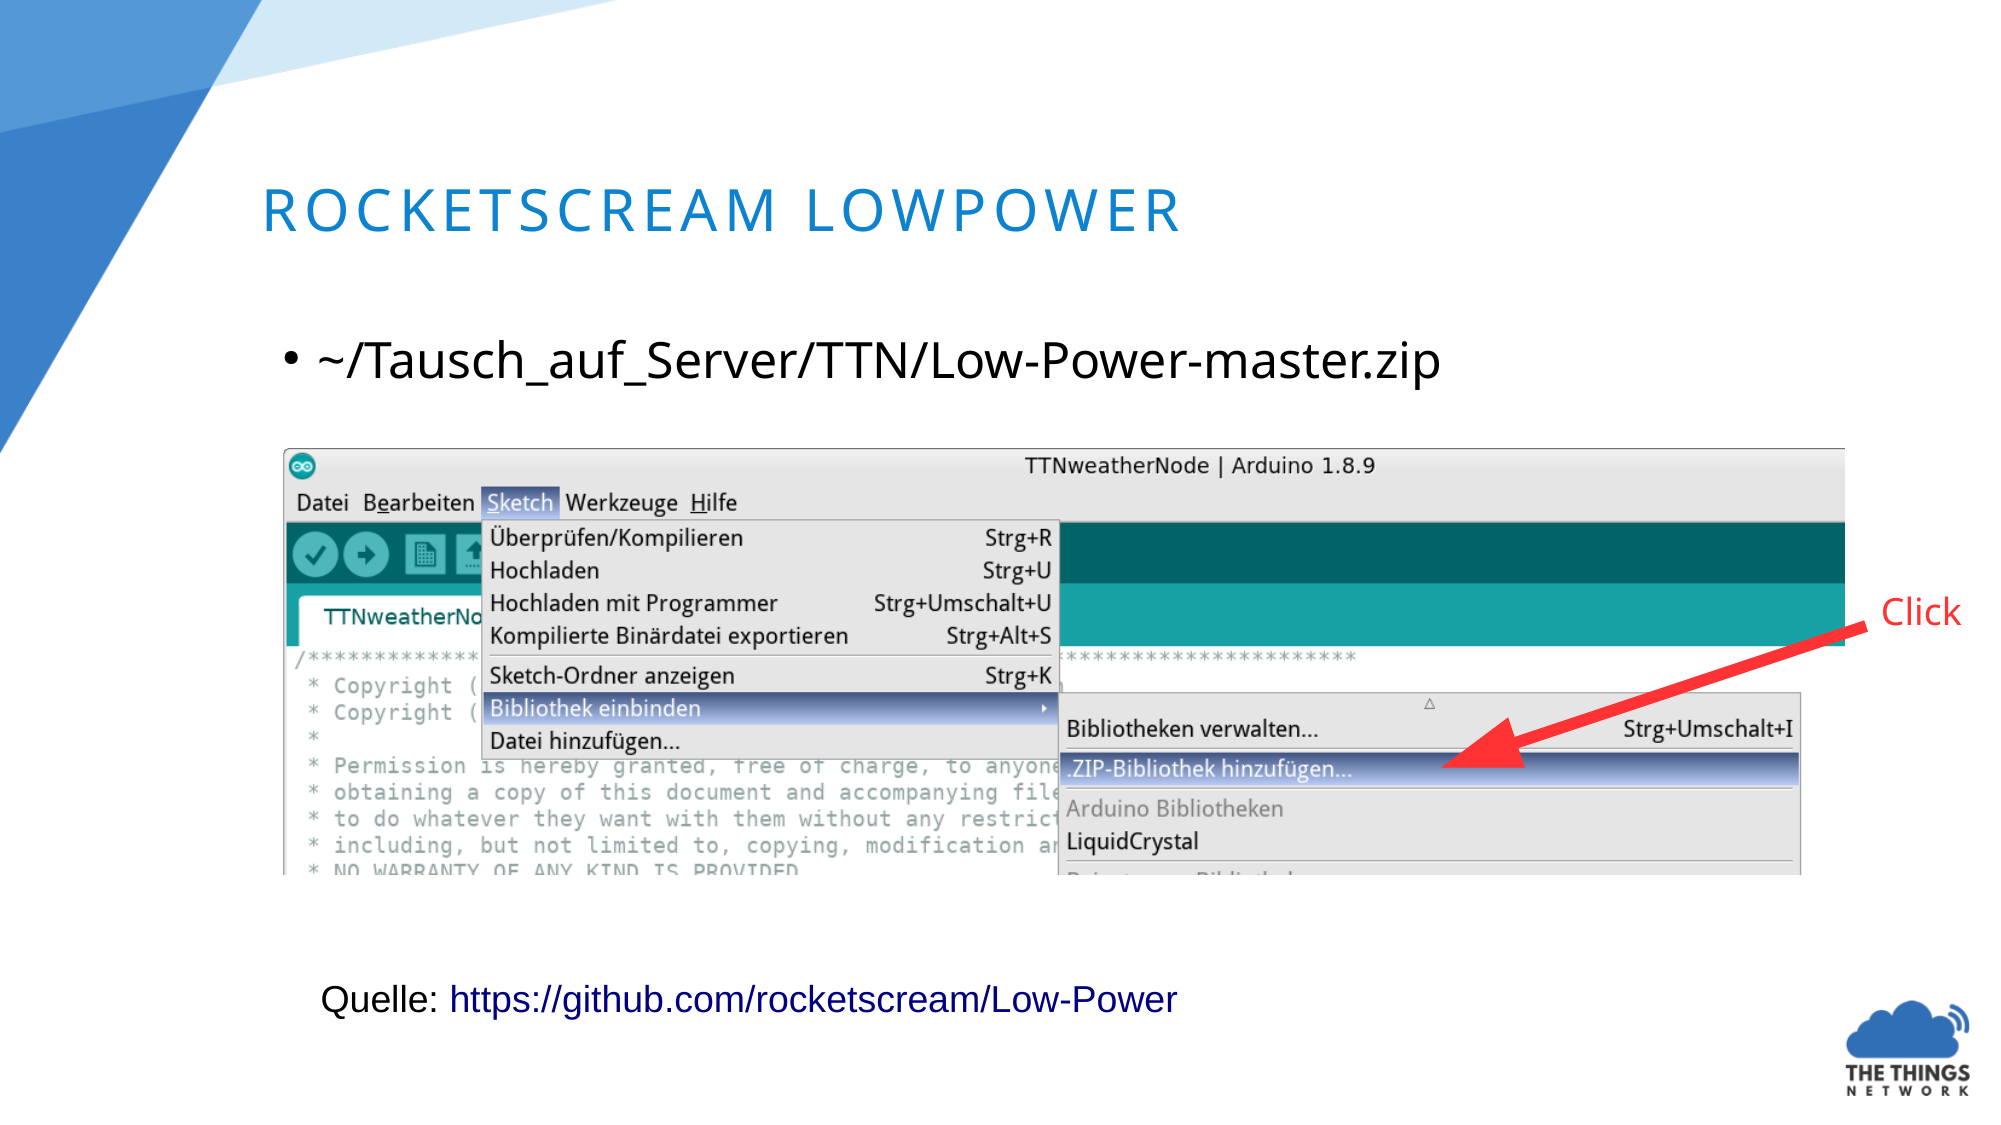

# ROCKETSCREAM LOWPOWER
~/Tausch_auf_Server/TTN/Low-Power-master.zip
Click
Quelle: https://github.com/rocketscream/Low-Power